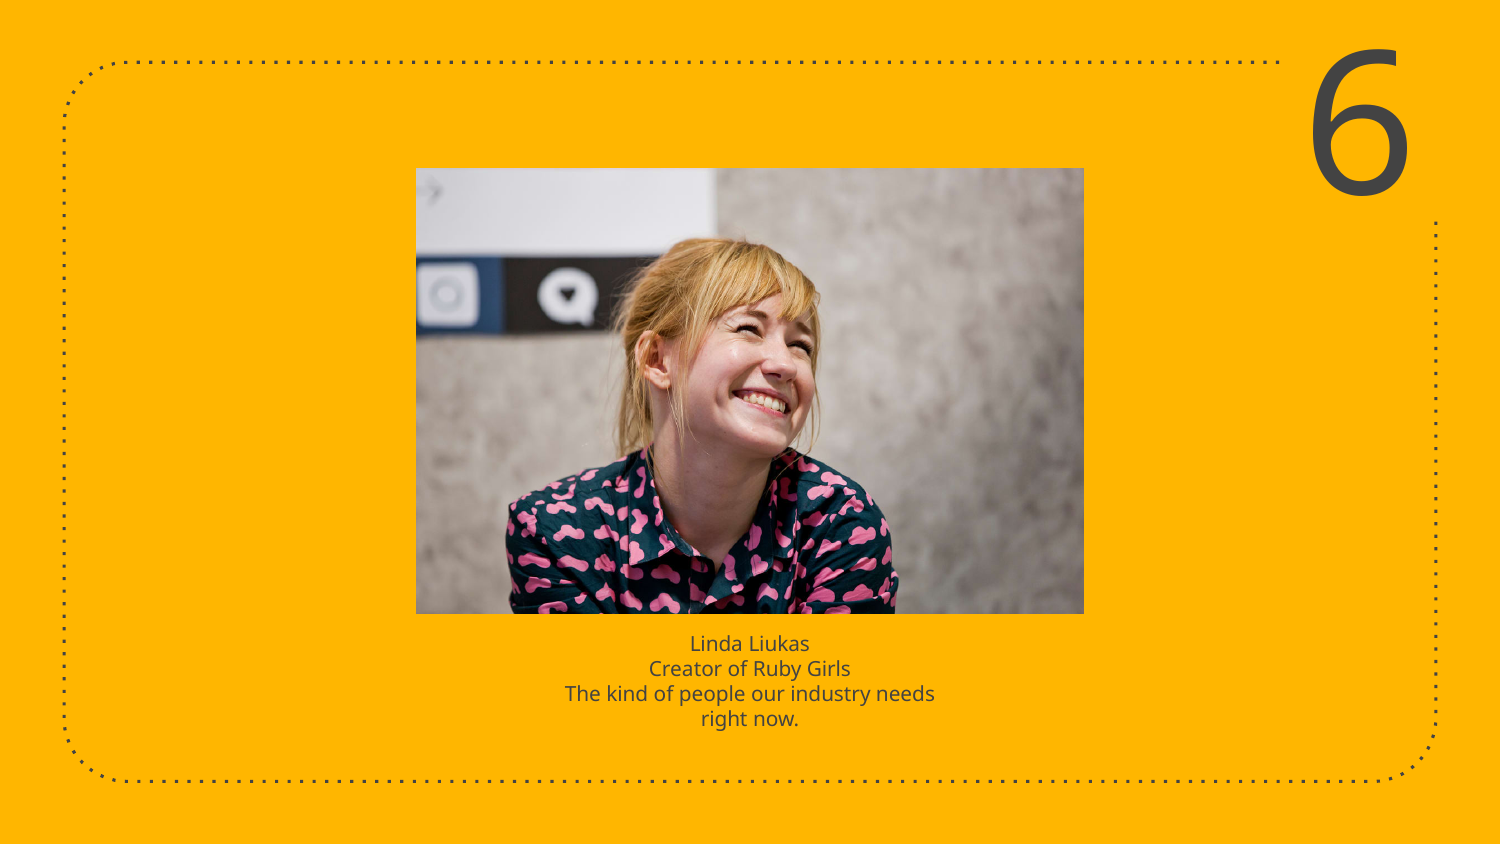

6
# Linda Liukas Creator of Ruby Girls The kind of people our industry needs right now.